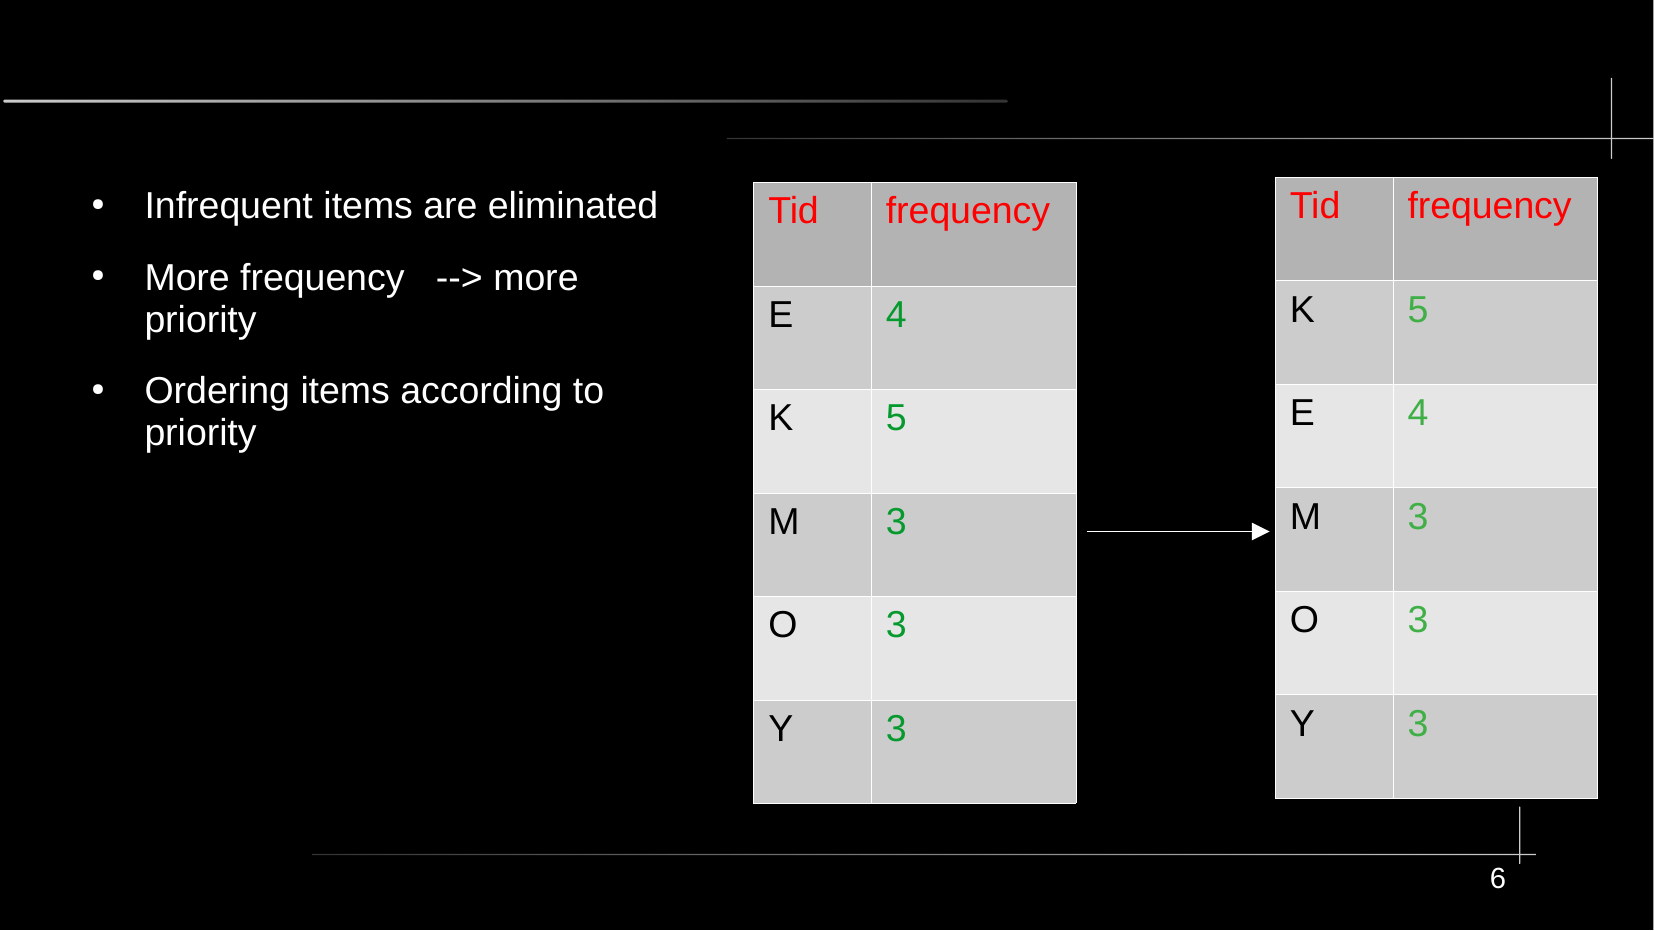

| Tid | frequency |
| --- | --- |
| K | 5 |
| E | 4 |
| M | 3 |
| O | 3 |
| Y | 3 |
Infrequent items are eliminated
More frequency --> more priority
Ordering items according to priority
| Tid | frequency |
| --- | --- |
| E | 4 |
| K | 5 |
| M | 3 |
| O | 3 |
| Y | 3 |
6